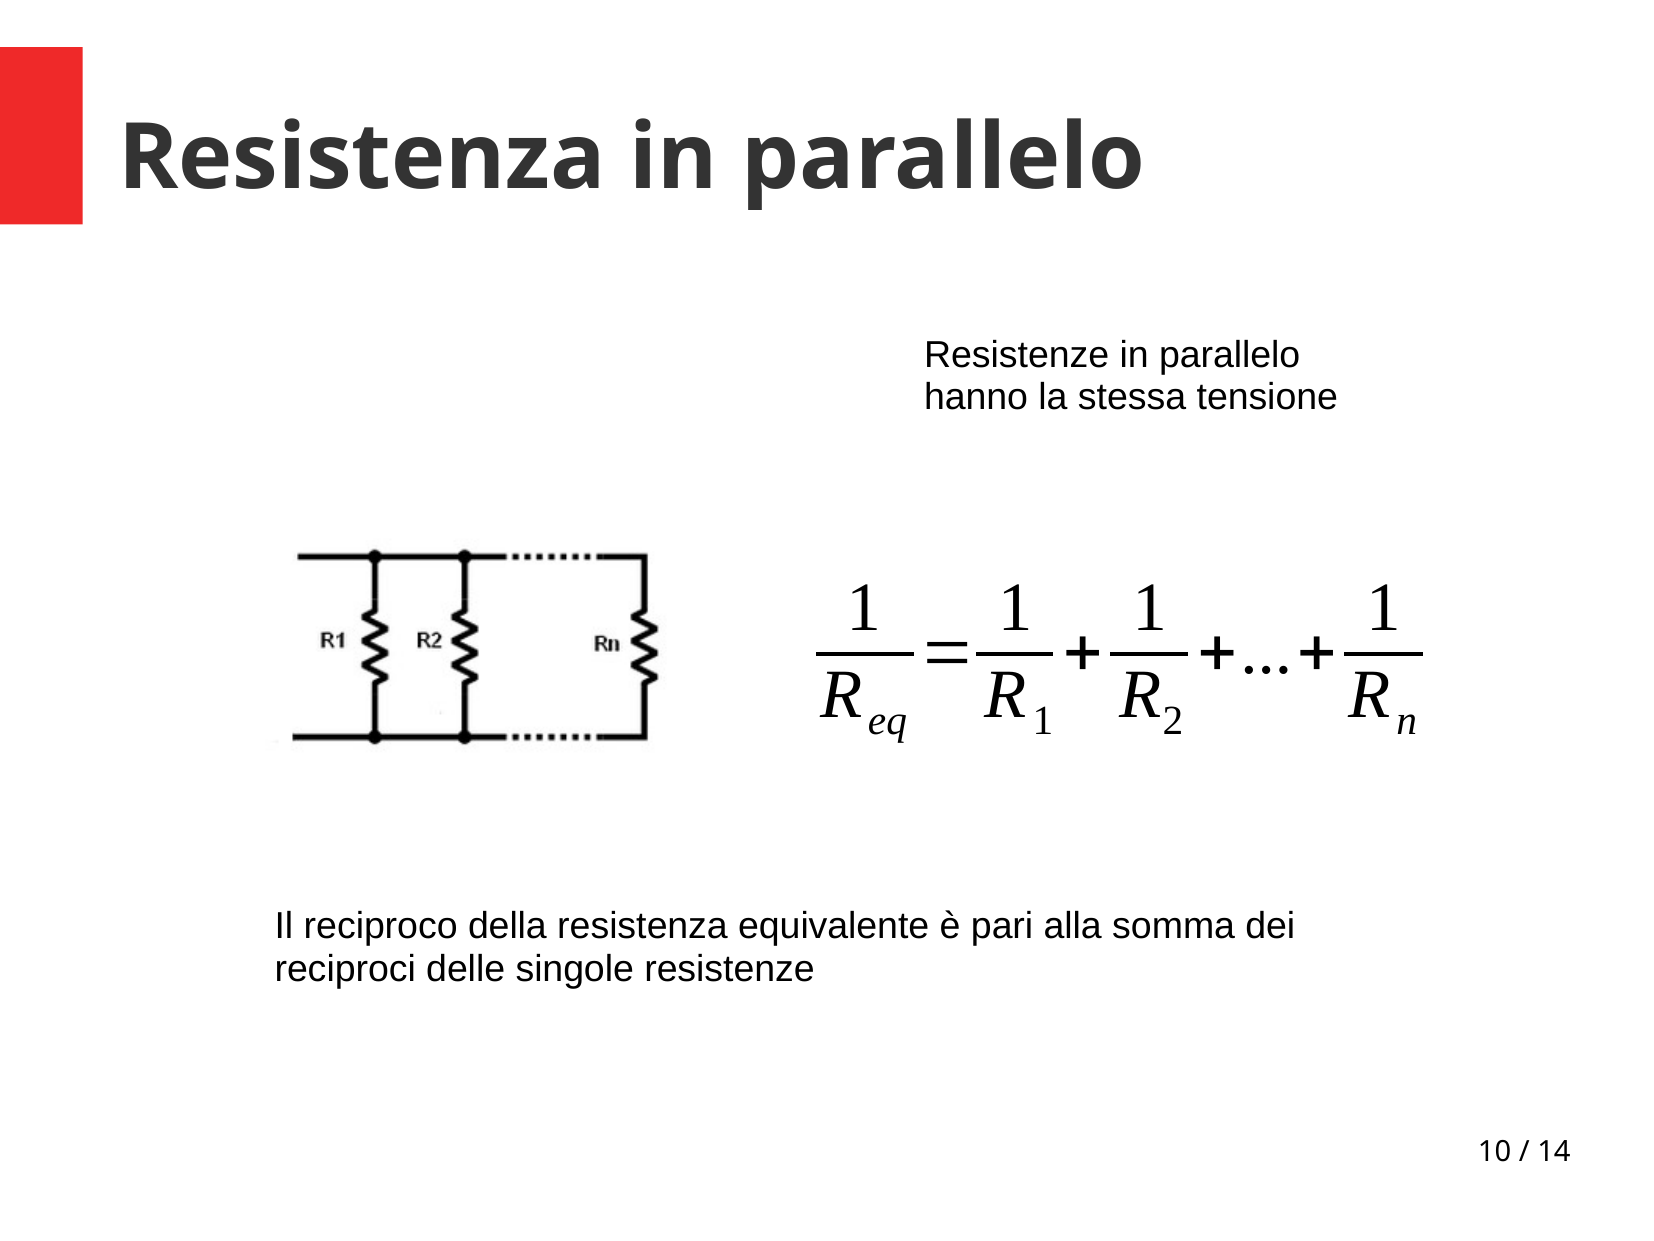

# Resistenza in parallelo
Resistenze in parallelo hanno la stessa tensione
Il reciproco della resistenza equivalente è pari alla somma dei reciproci delle singole resistenze
10